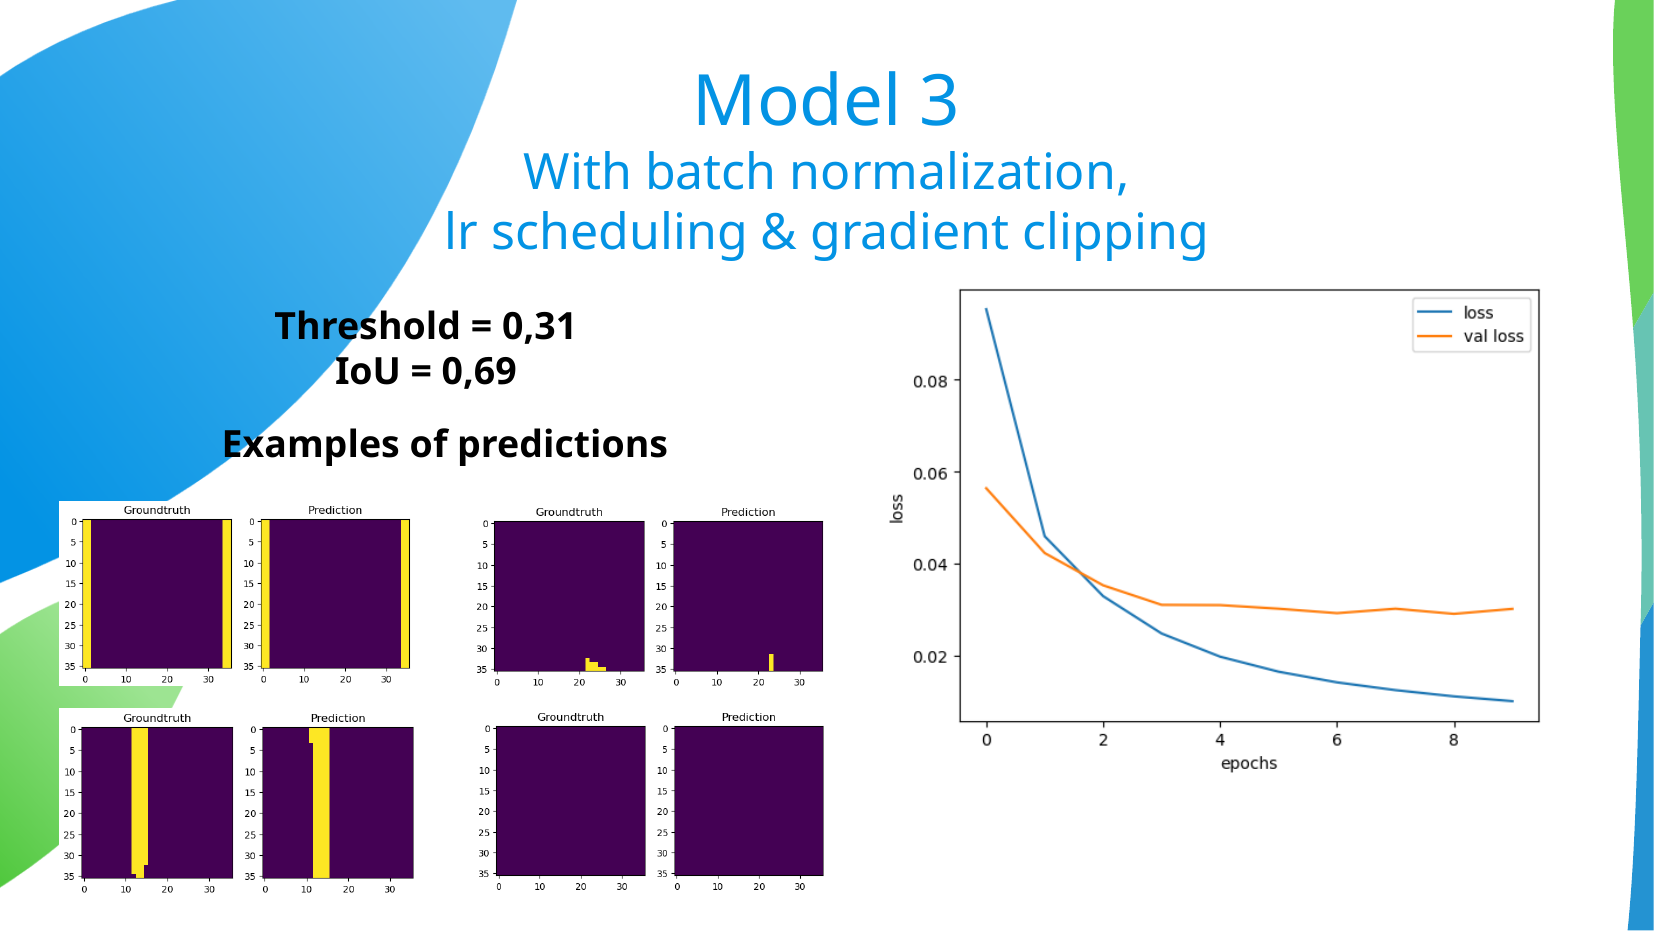

Model 3
With batch normalization,
lr scheduling & gradient clipping
Threshold = 0,31
IoU = 0,69
Examples of predictions